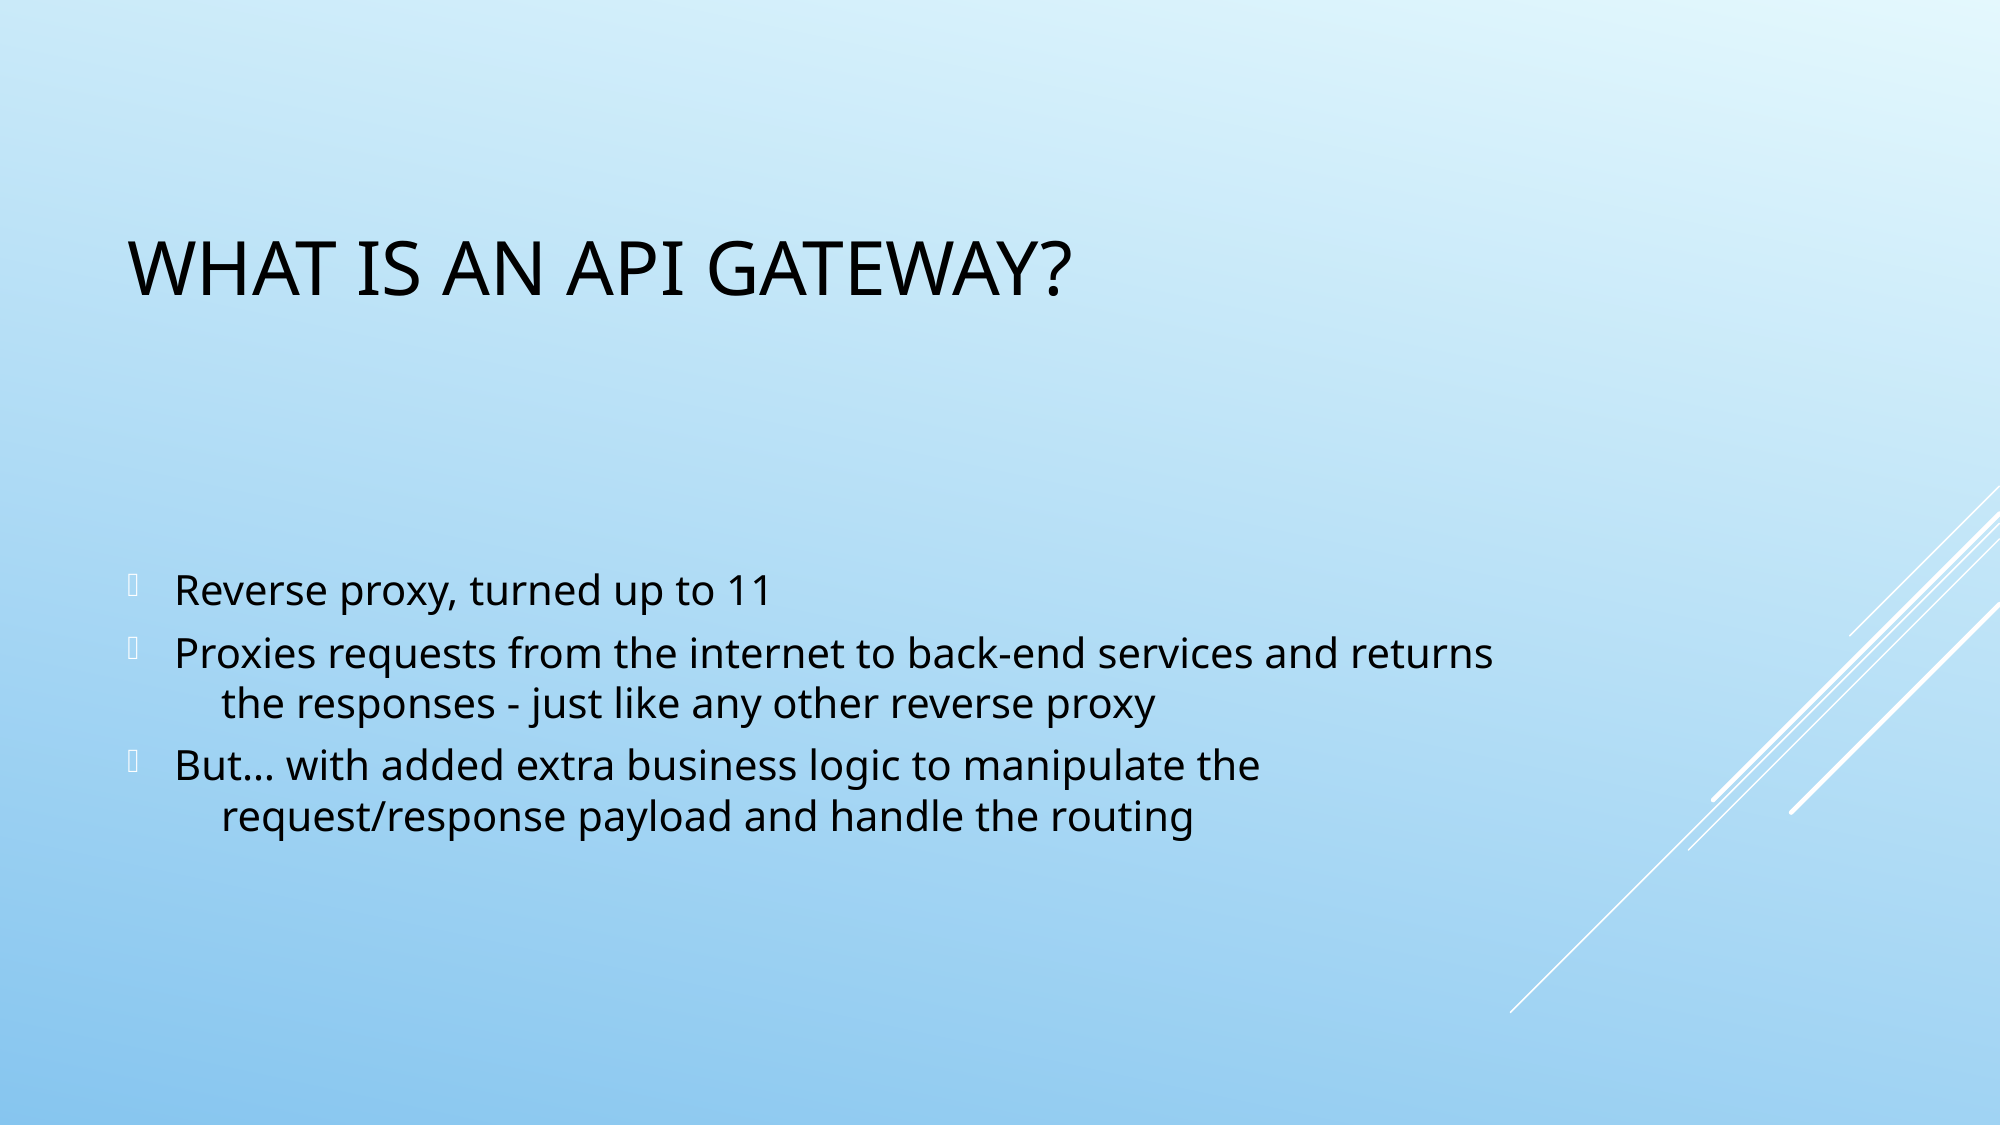

# What is an api gateway?
Reverse proxy, turned up to 11
Proxies requests from the internet to back-end services and returns the responses - just like any other reverse proxy
But… with added extra business logic to manipulate the request/response payload and handle the routing